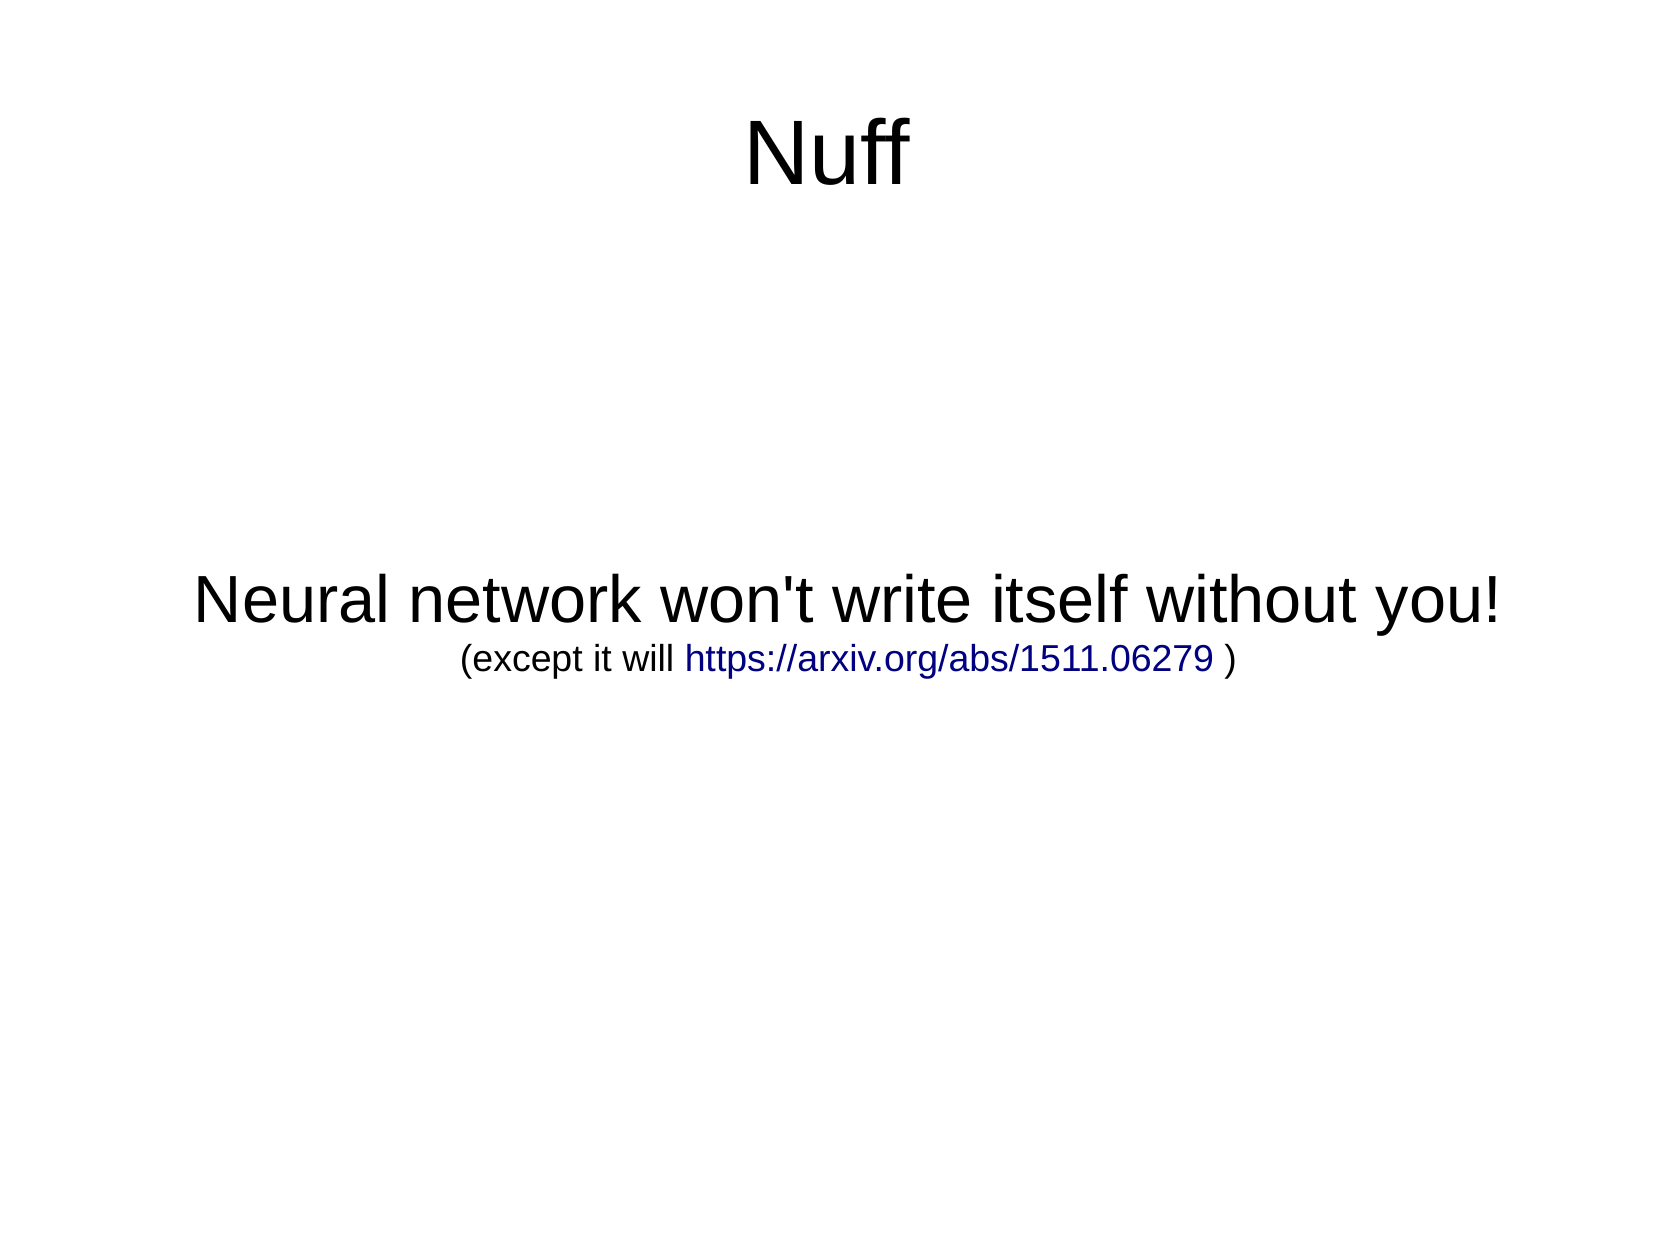

# Nuff
Neural network won't write itself without you!
(except it will https://arxiv.org/abs/1511.06279 )